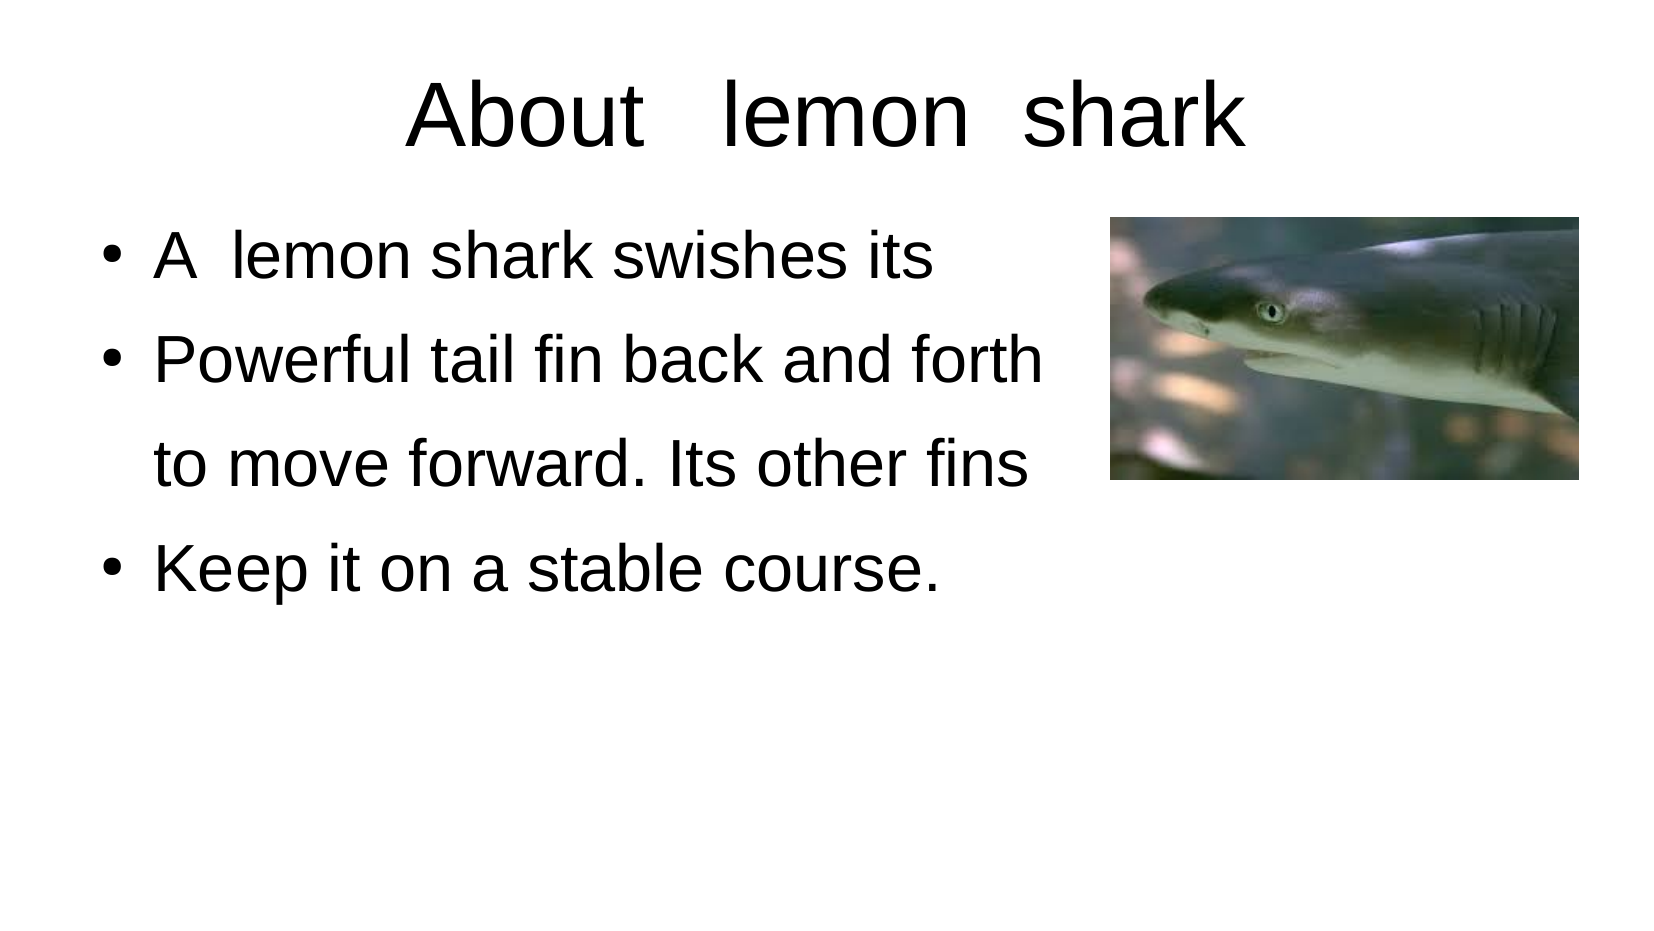

# About lemon shark
A lemon shark swishes its
Powerful tail fin back and forth
to move forward. Its other fins
Keep it on a stable course.